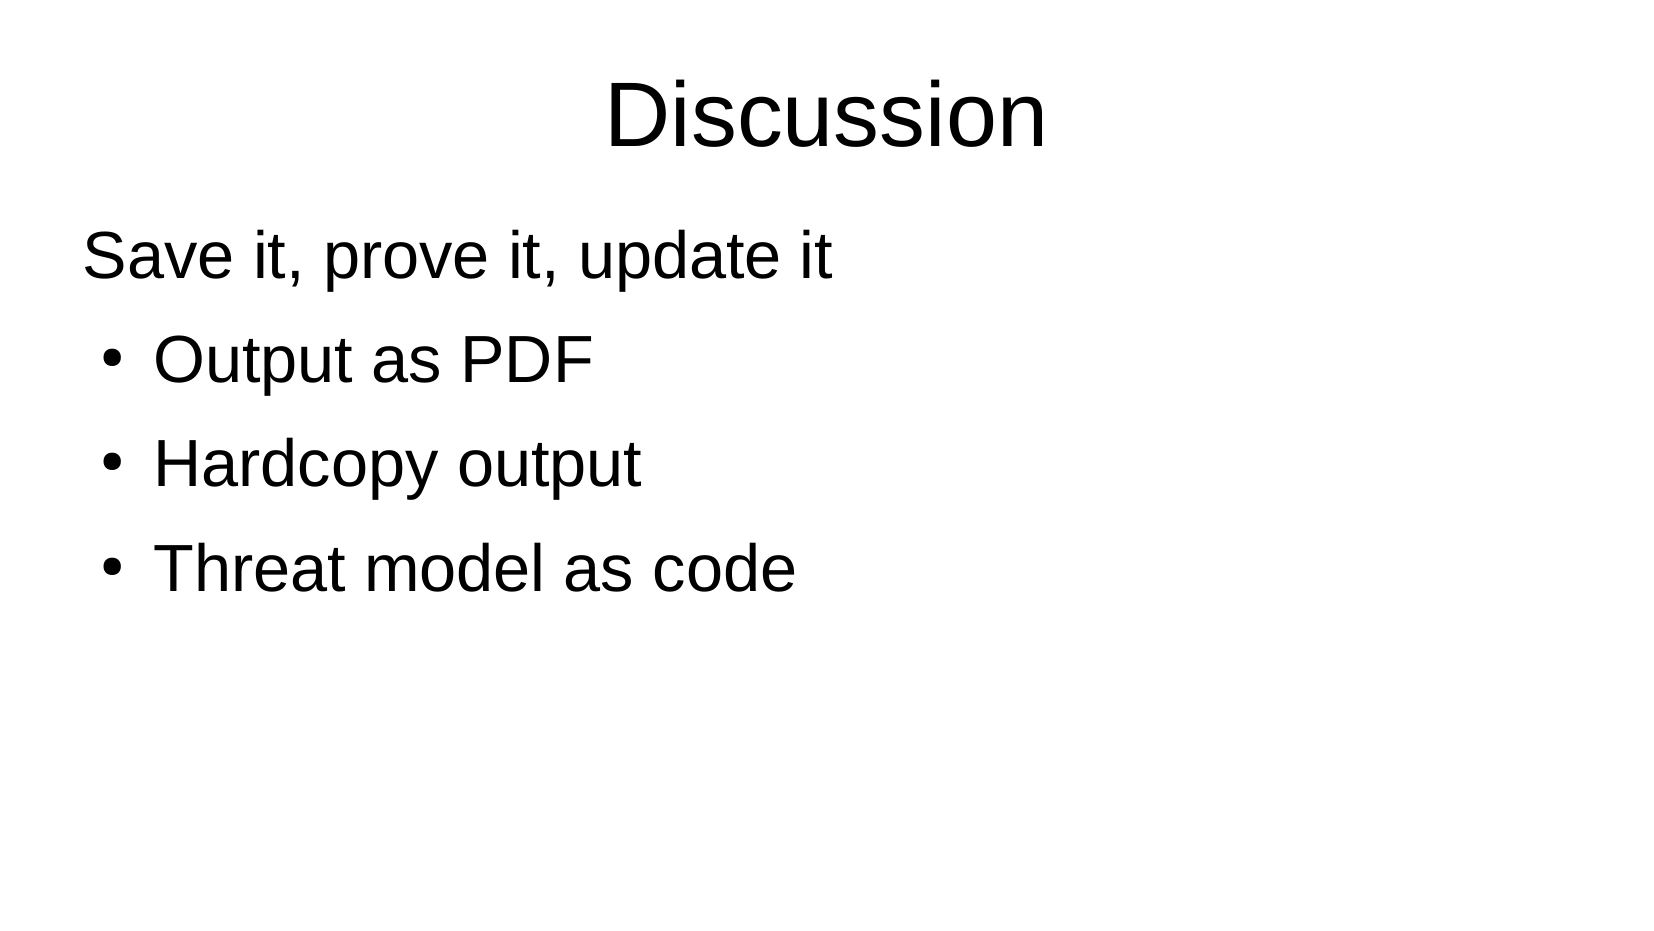

# Discussion
Save it, prove it, update it
Output as PDF
Hardcopy output
Threat model as code